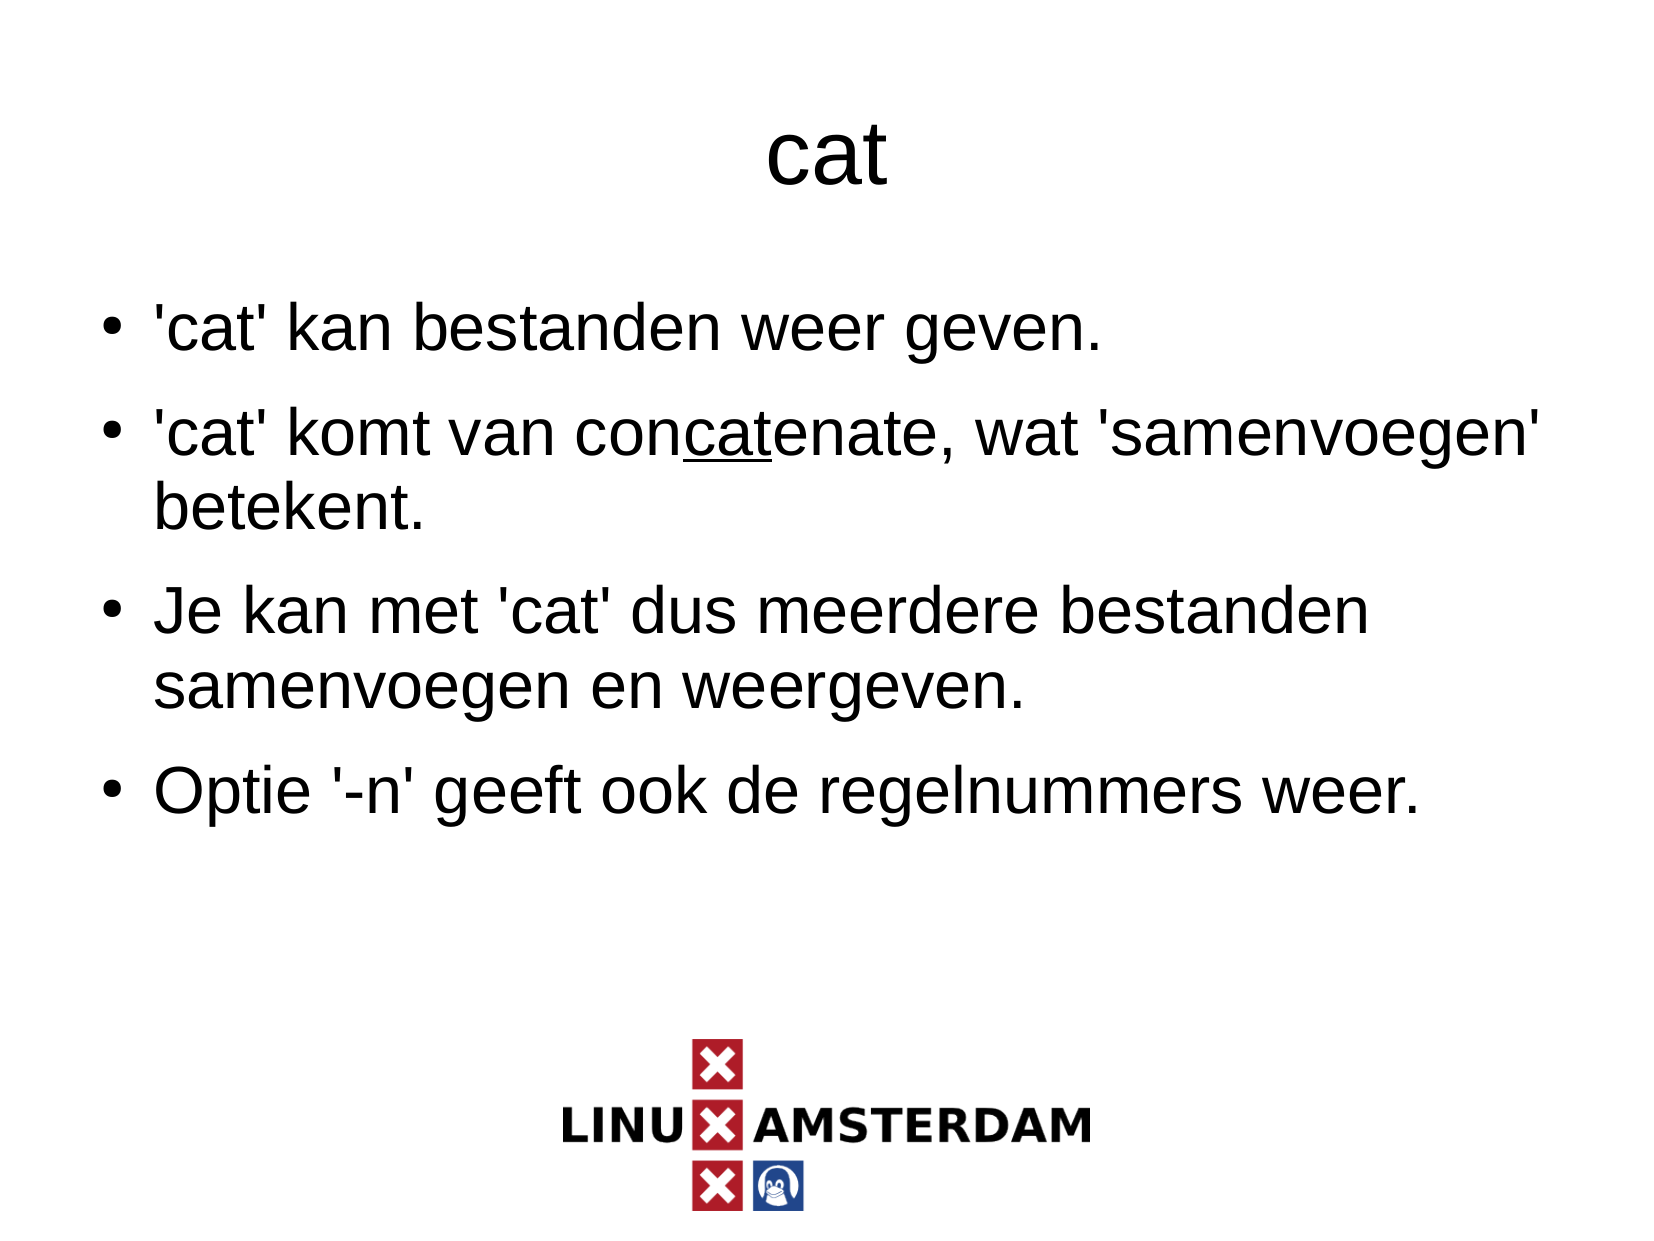

# cat
'cat' kan bestanden weer geven.
'cat' komt van concatenate, wat 'samenvoegen' betekent.
Je kan met 'cat' dus meerdere bestanden samenvoegen en weergeven.
Optie '-n' geeft ook de regelnummers weer.